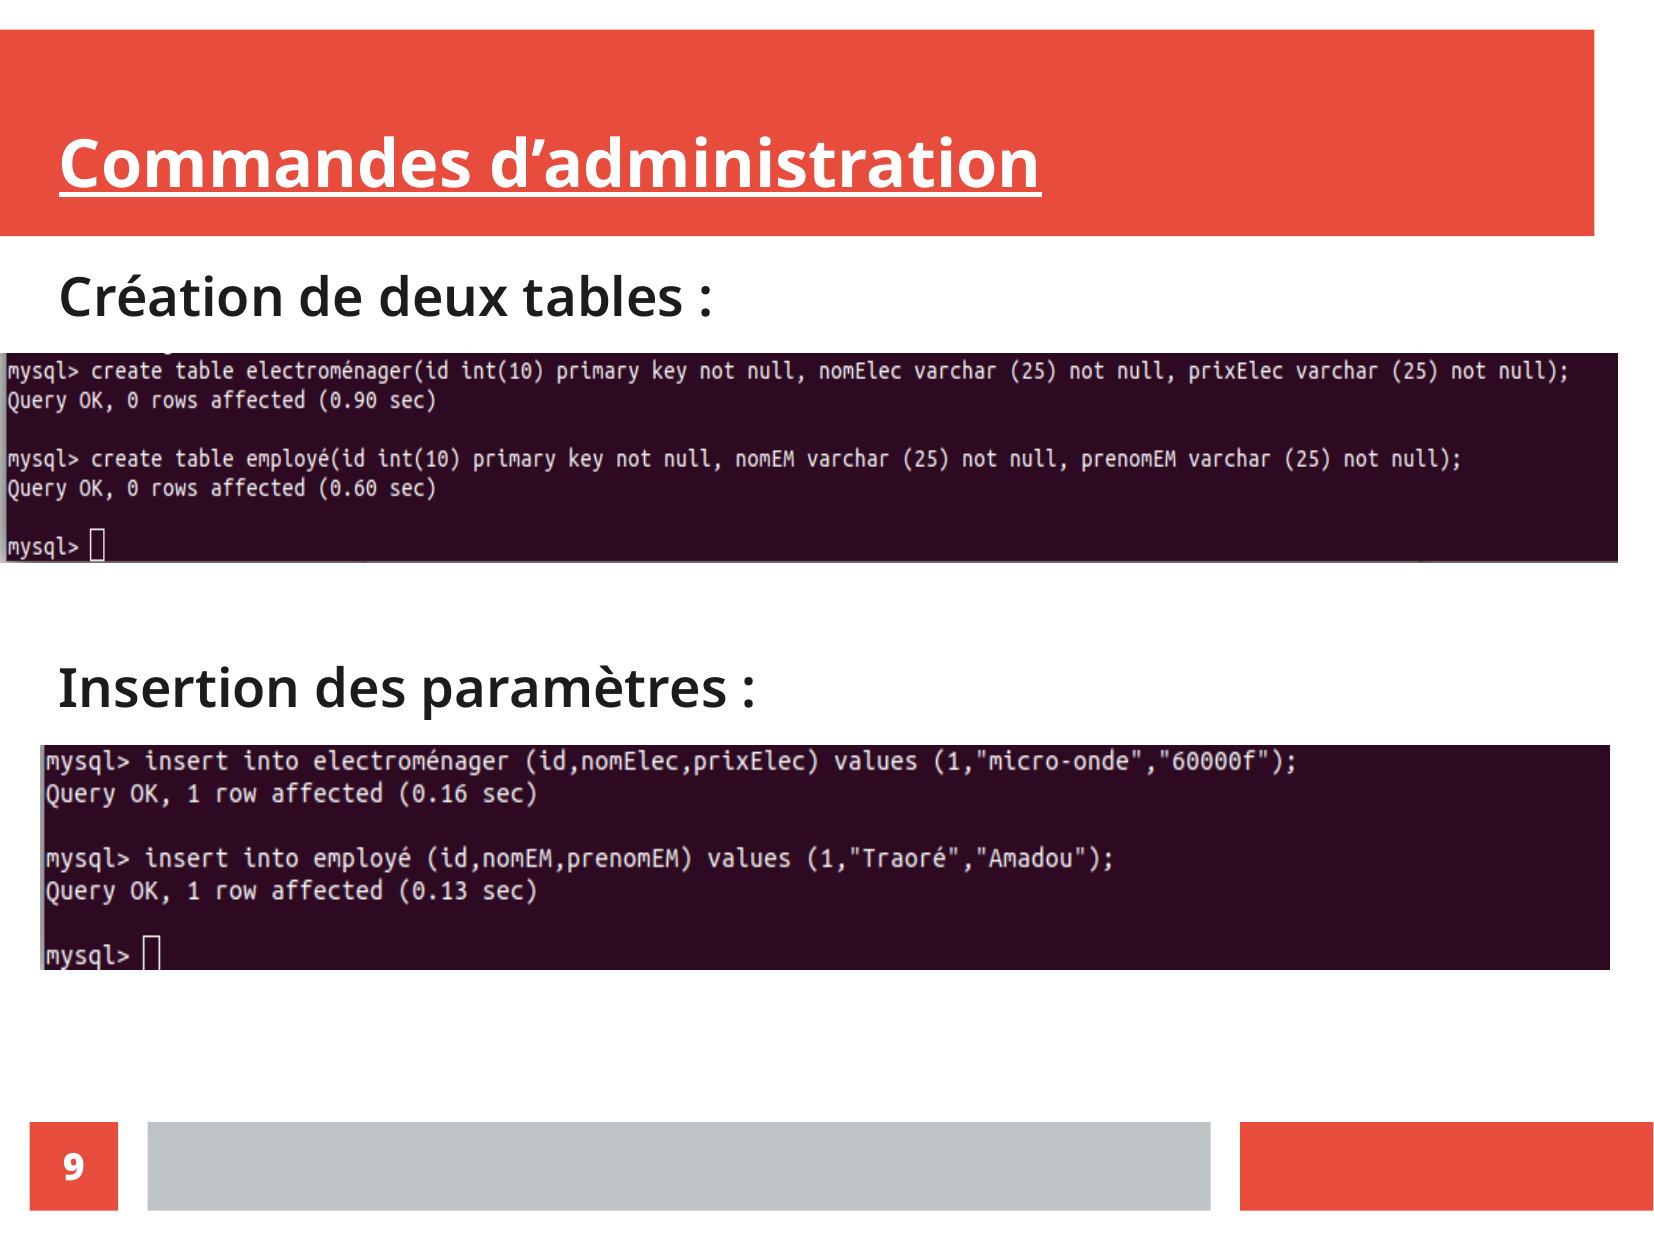

# Commandes d’administration
Création de deux tables :
Insertion des paramètres :
9